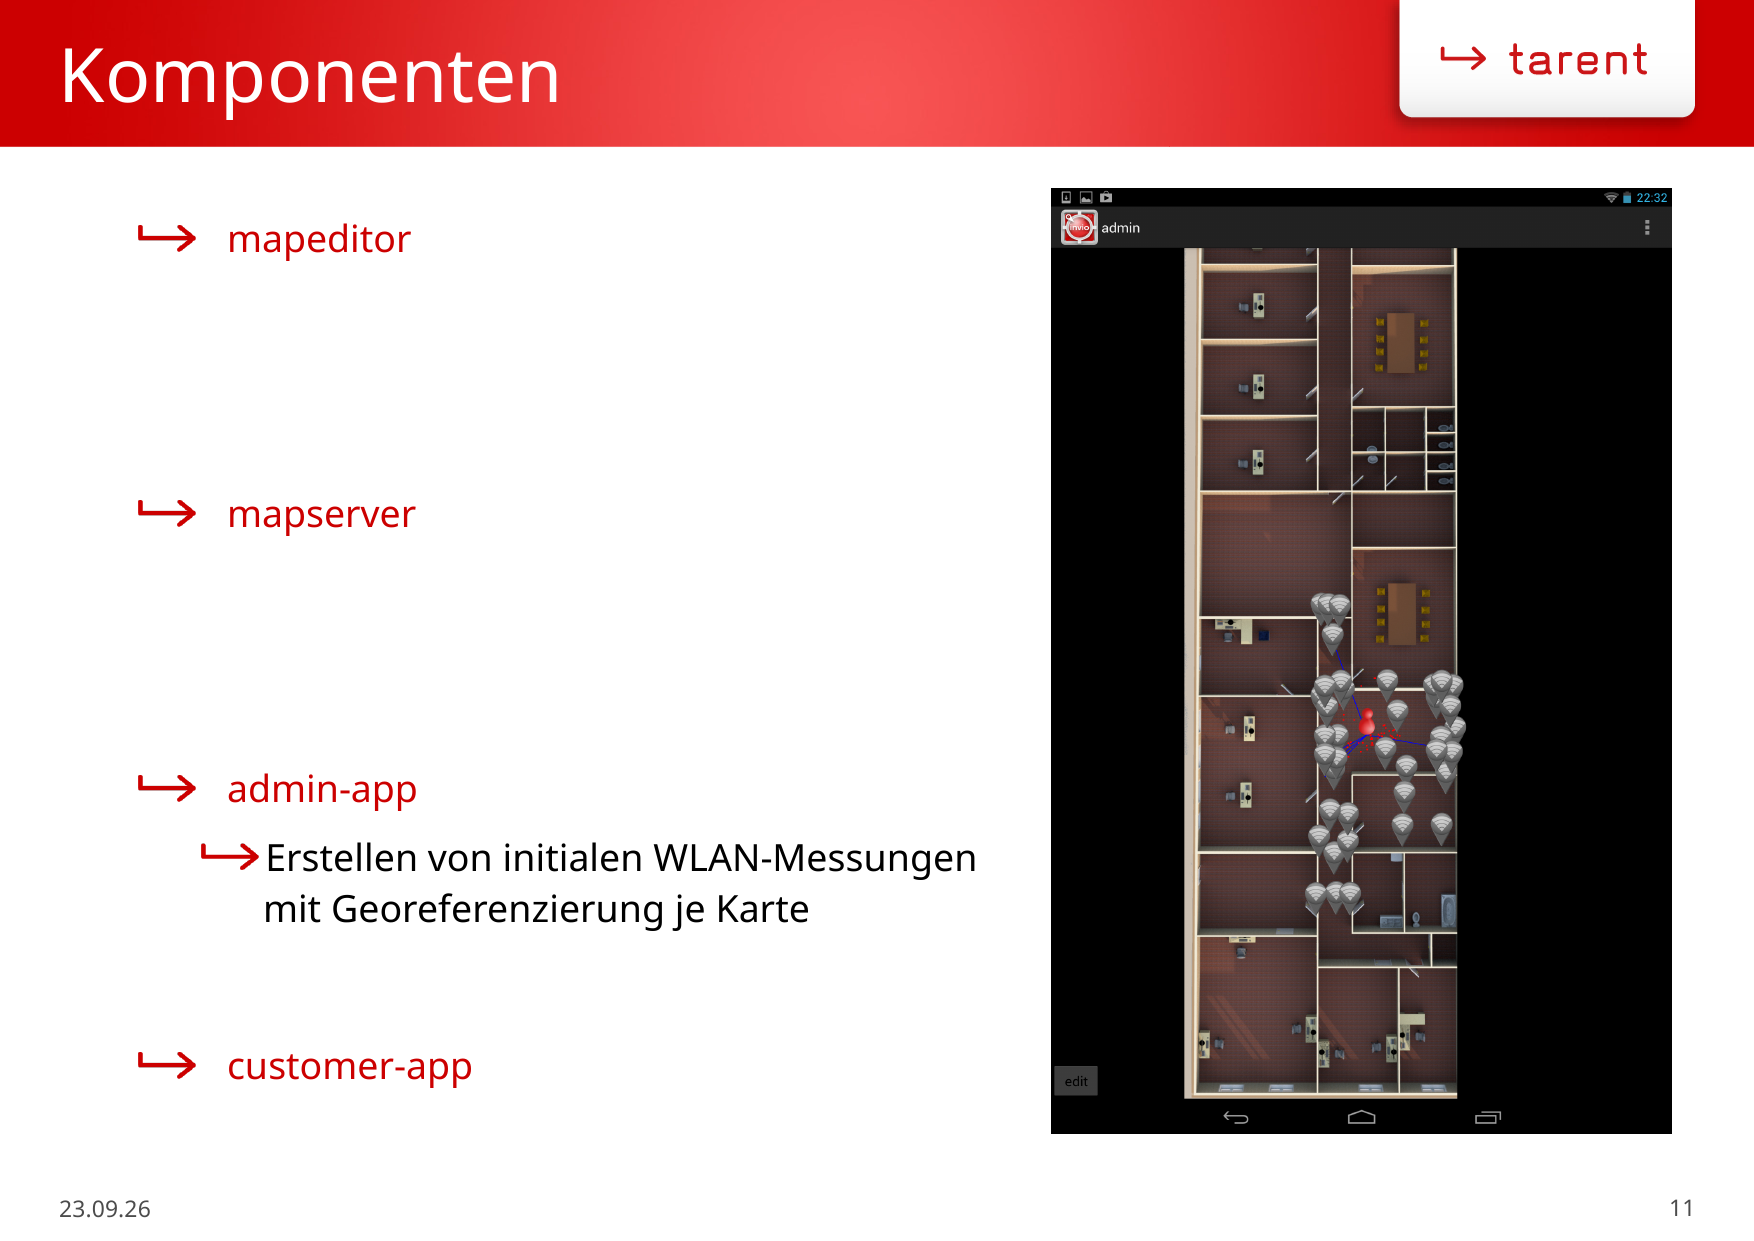

# Komponenten
mapeditor
mapserver
admin-app
Erstellen von initialen WLAN-Messungen
mit Georeferenzierung je Karte
customer-app